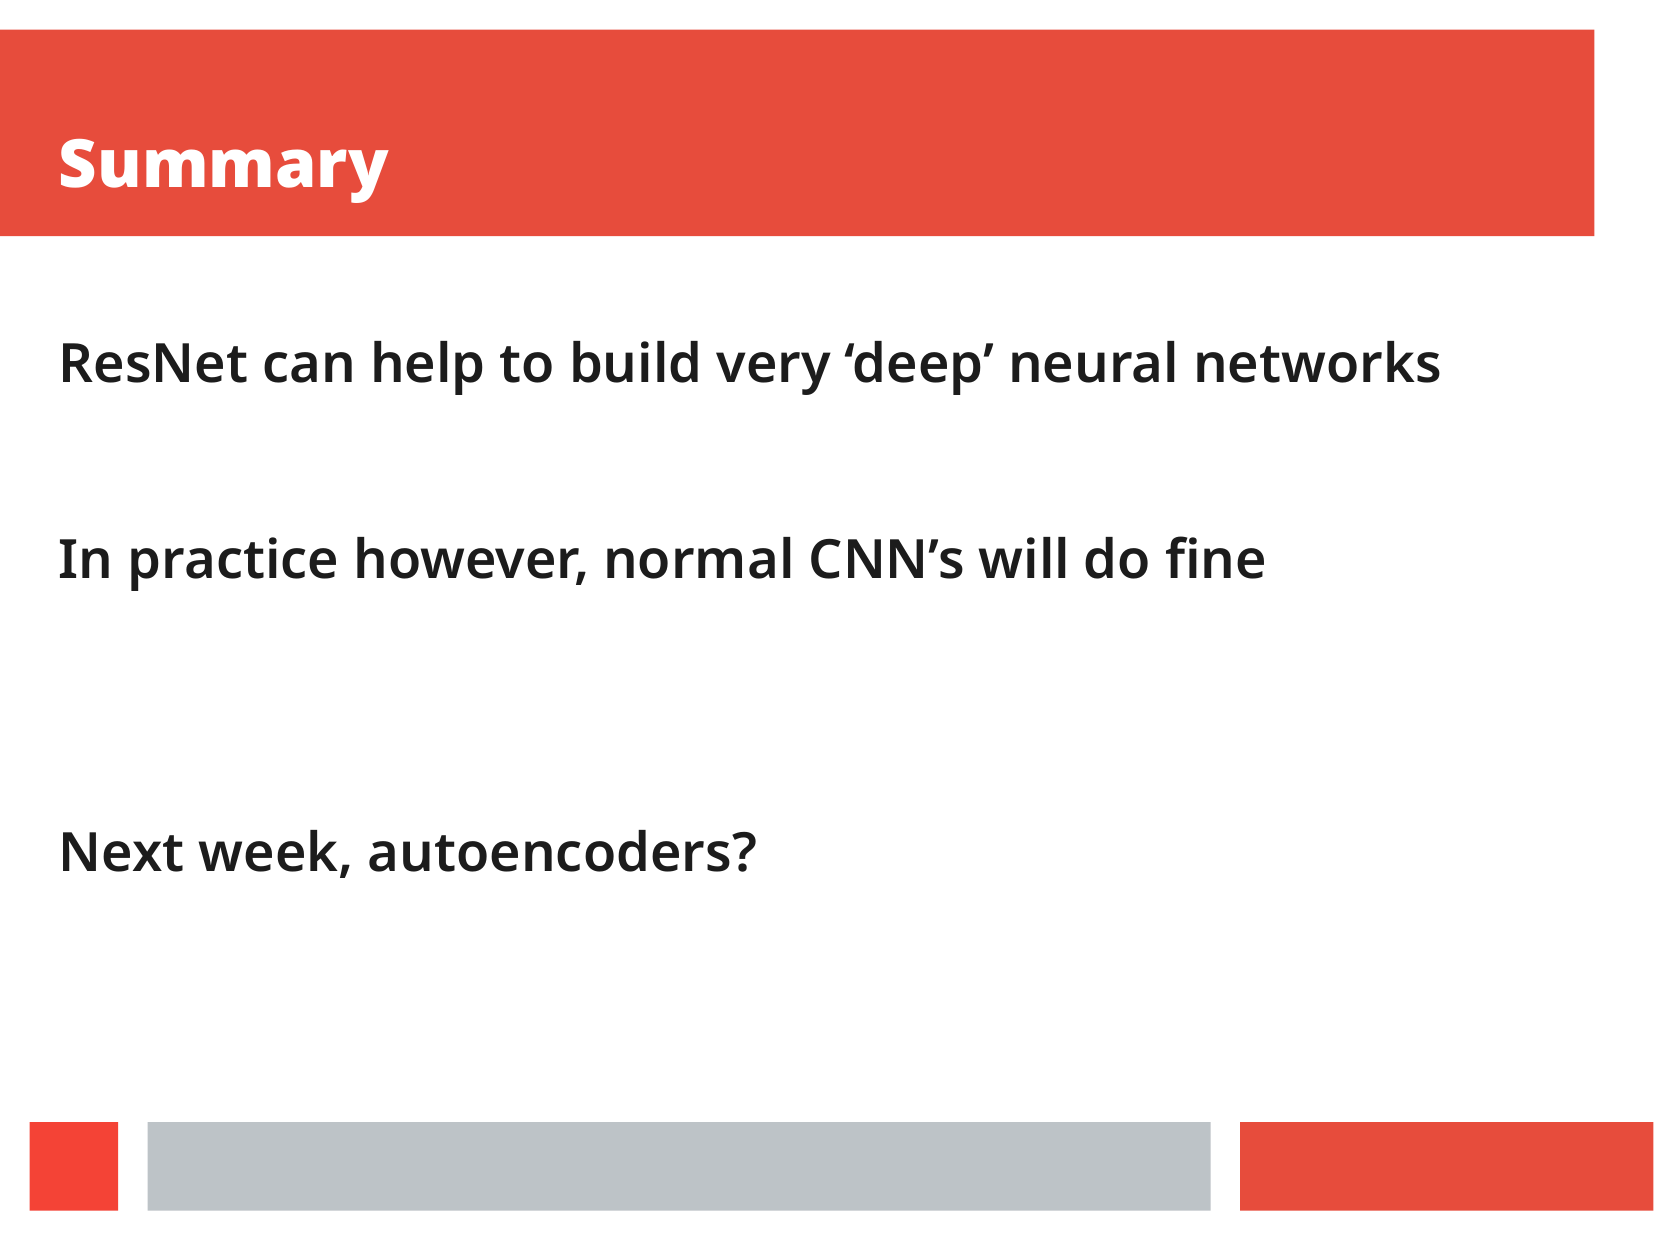

# Summary
ResNet can help to build very ‘deep’ neural networks
In practice however, normal CNN’s will do fine
Next week, autoencoders?